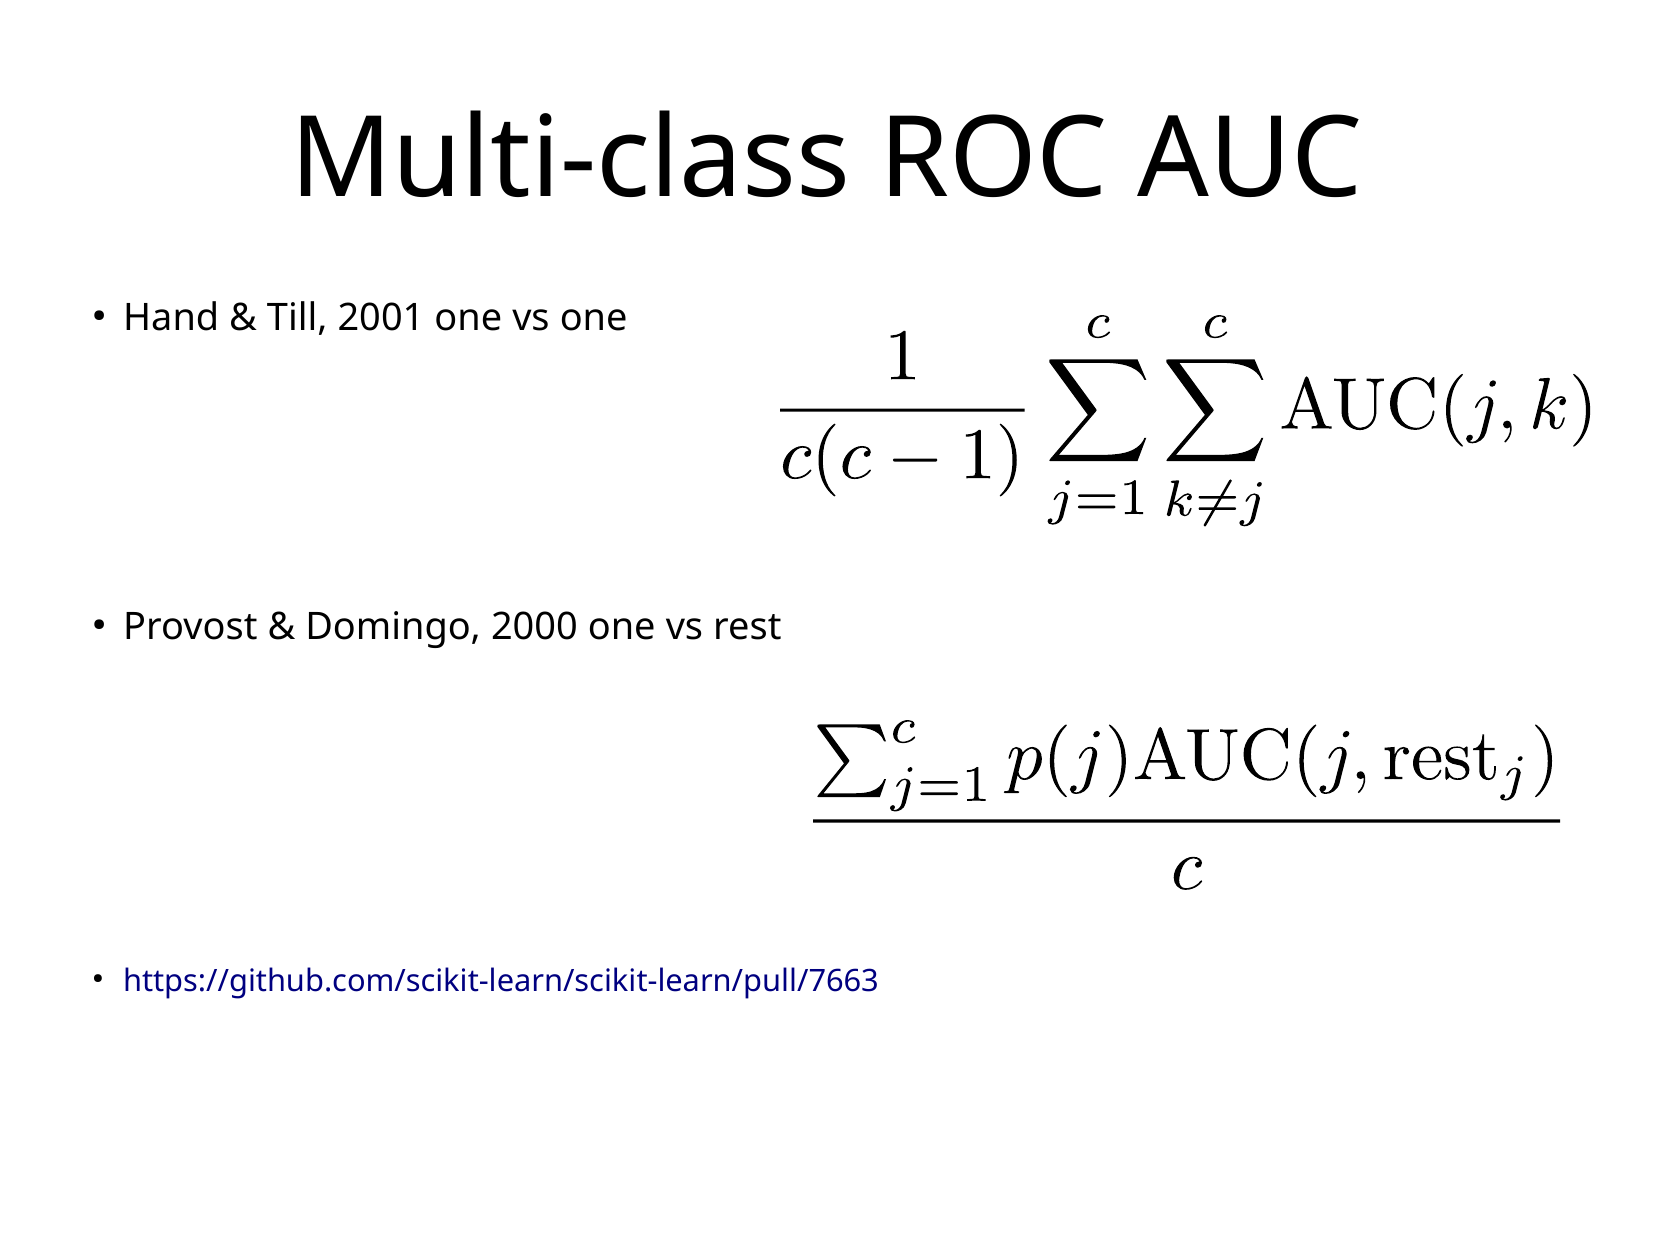

# Multi-class ROC AUC
Hand & Till, 2001 one vs one
Provost & Domingo, 2000 one vs rest
https://github.com/scikit-learn/scikit-learn/pull/7663